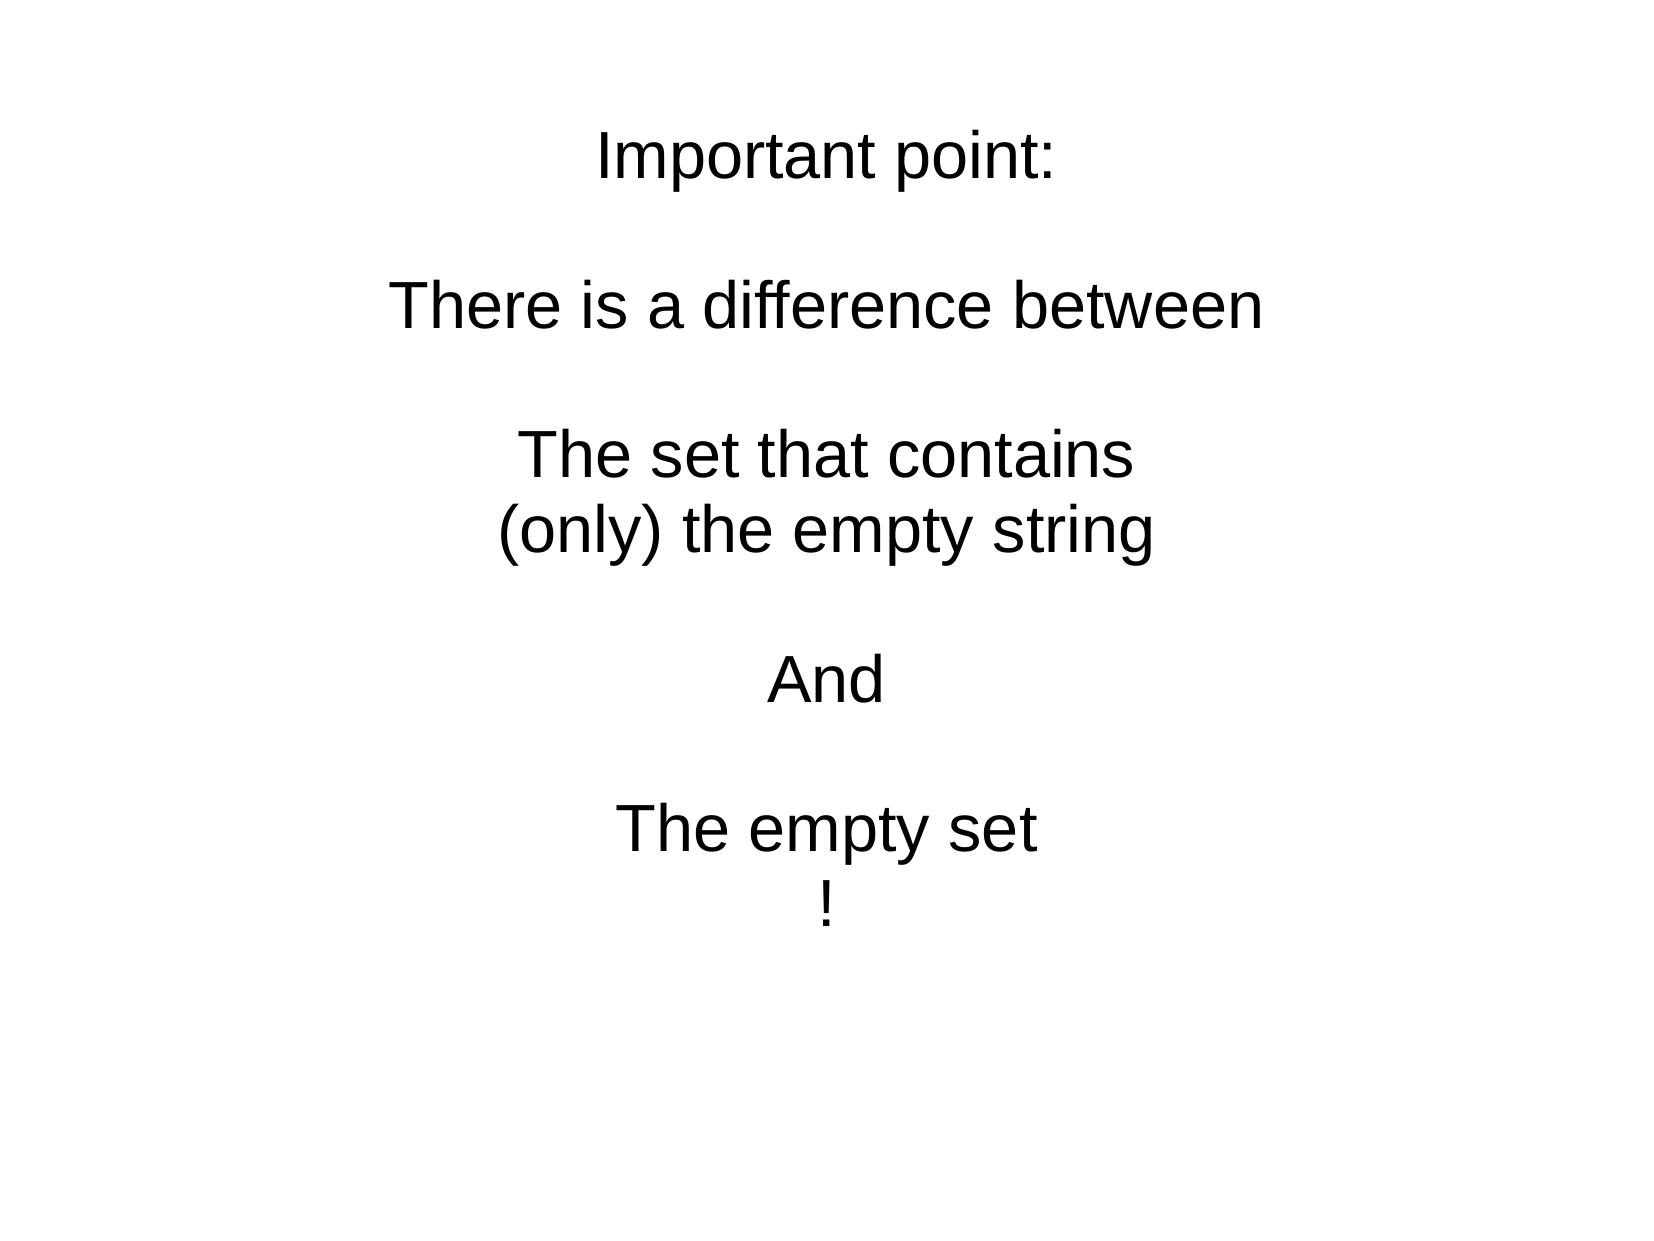

# Important point:
There is a difference between
The set that contains
(only) the empty string
And
The empty set
!